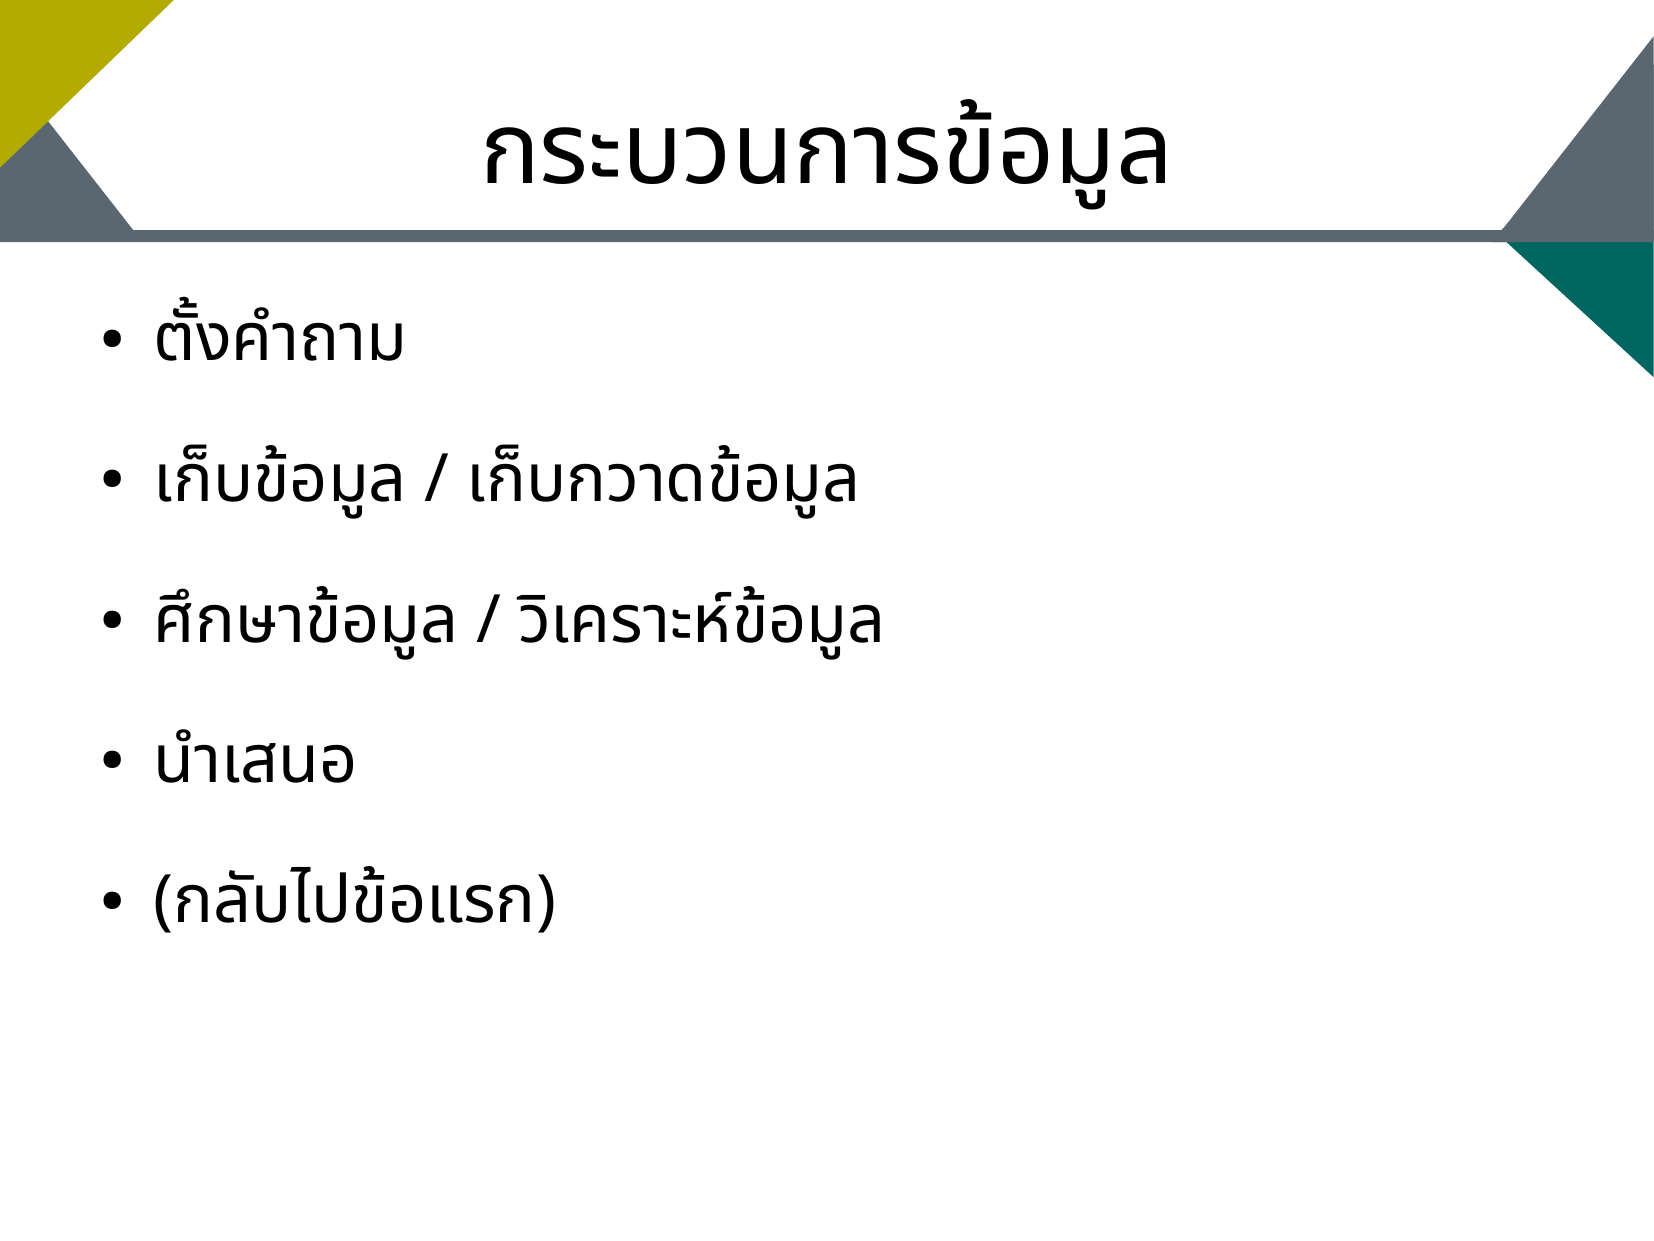

# กระบวนการข้อมูล
ตั้งคำถาม
เก็บข้อมูล / เก็บกวาดข้อมูล
ศึกษาข้อมูล / วิเคราะห์ข้อมูล
นำเสนอ
(กลับไปข้อแรก)